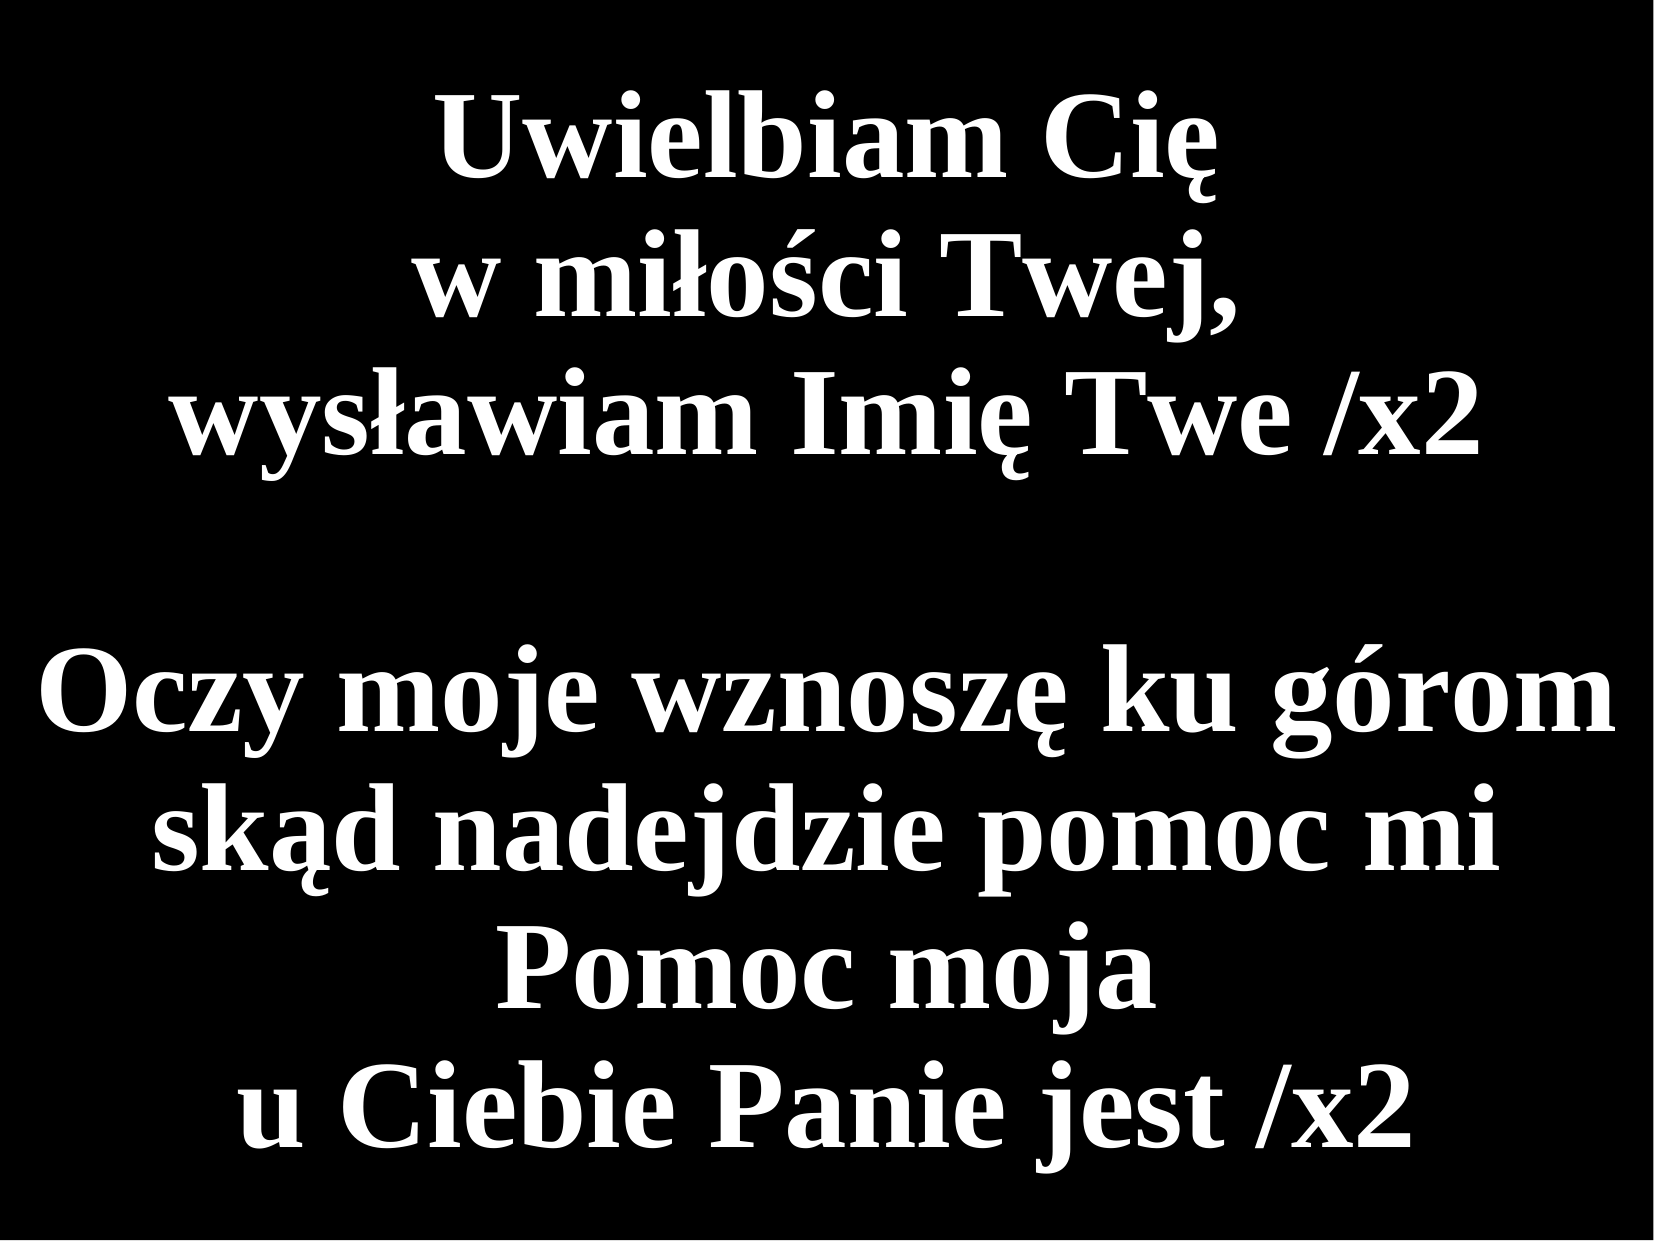

# Uwielbiam Cię w miłości Twej, wysławiam Imię Twe /x2 Oczy moje wznoszę ku górom skąd nadejdzie pomoc mi Pomoc moja u Ciebie Panie jest /x2